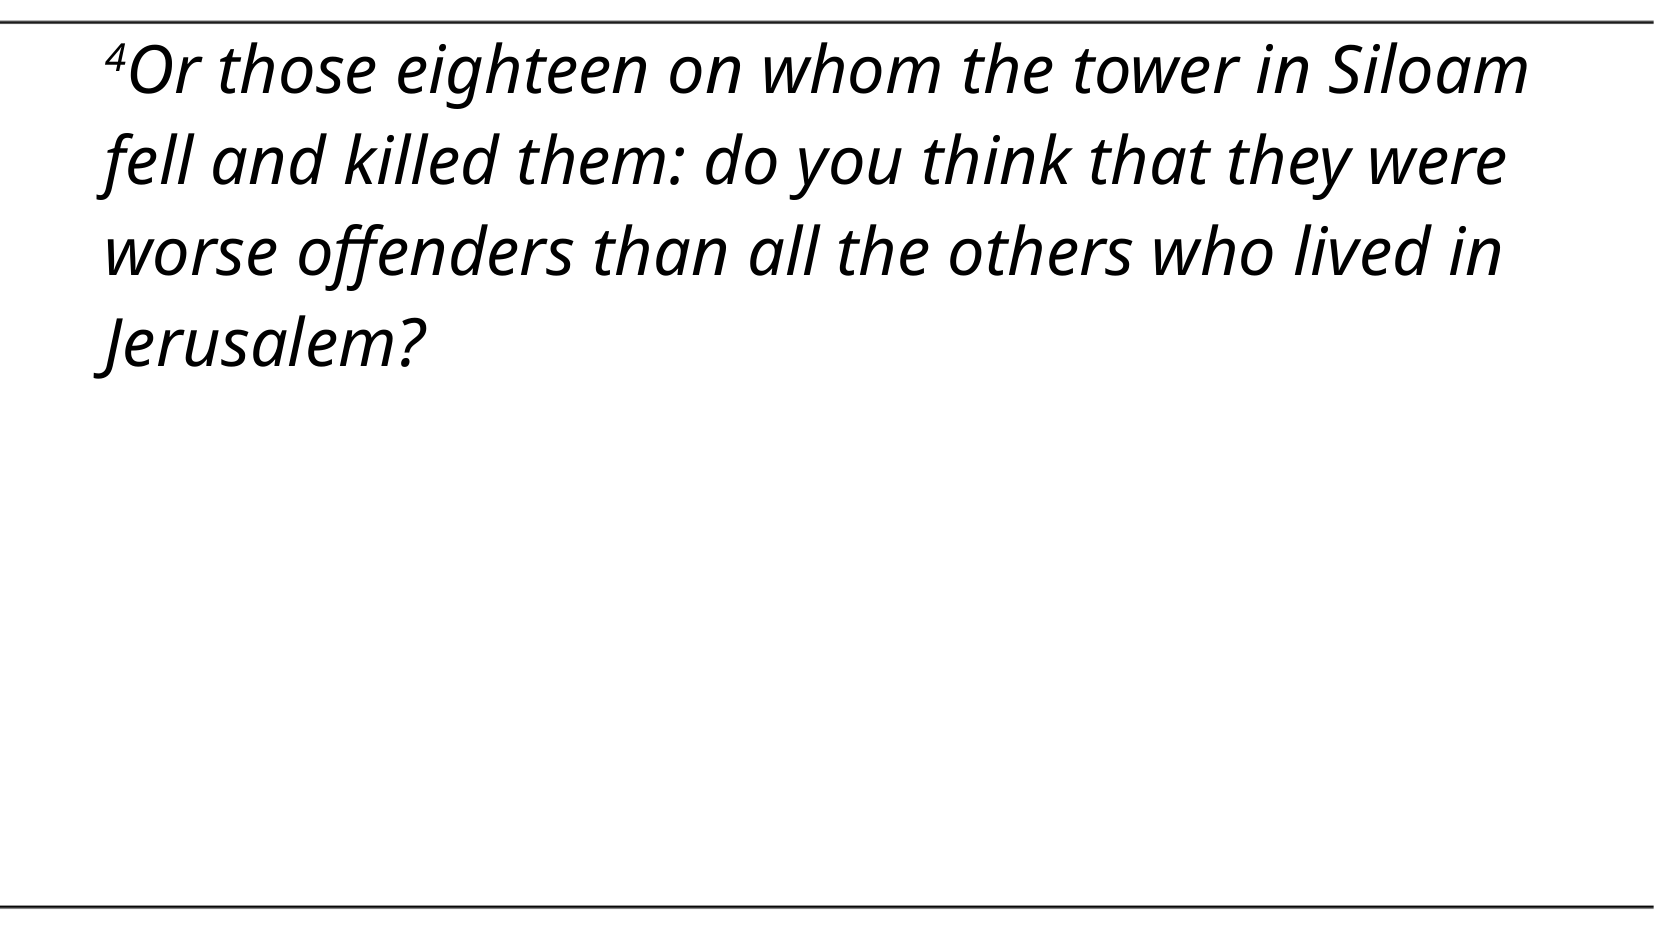

4Or those eighteen on whom the tower in Siloam fell and killed them: do you think that they were worse offenders than all the others who lived in Jerusalem?